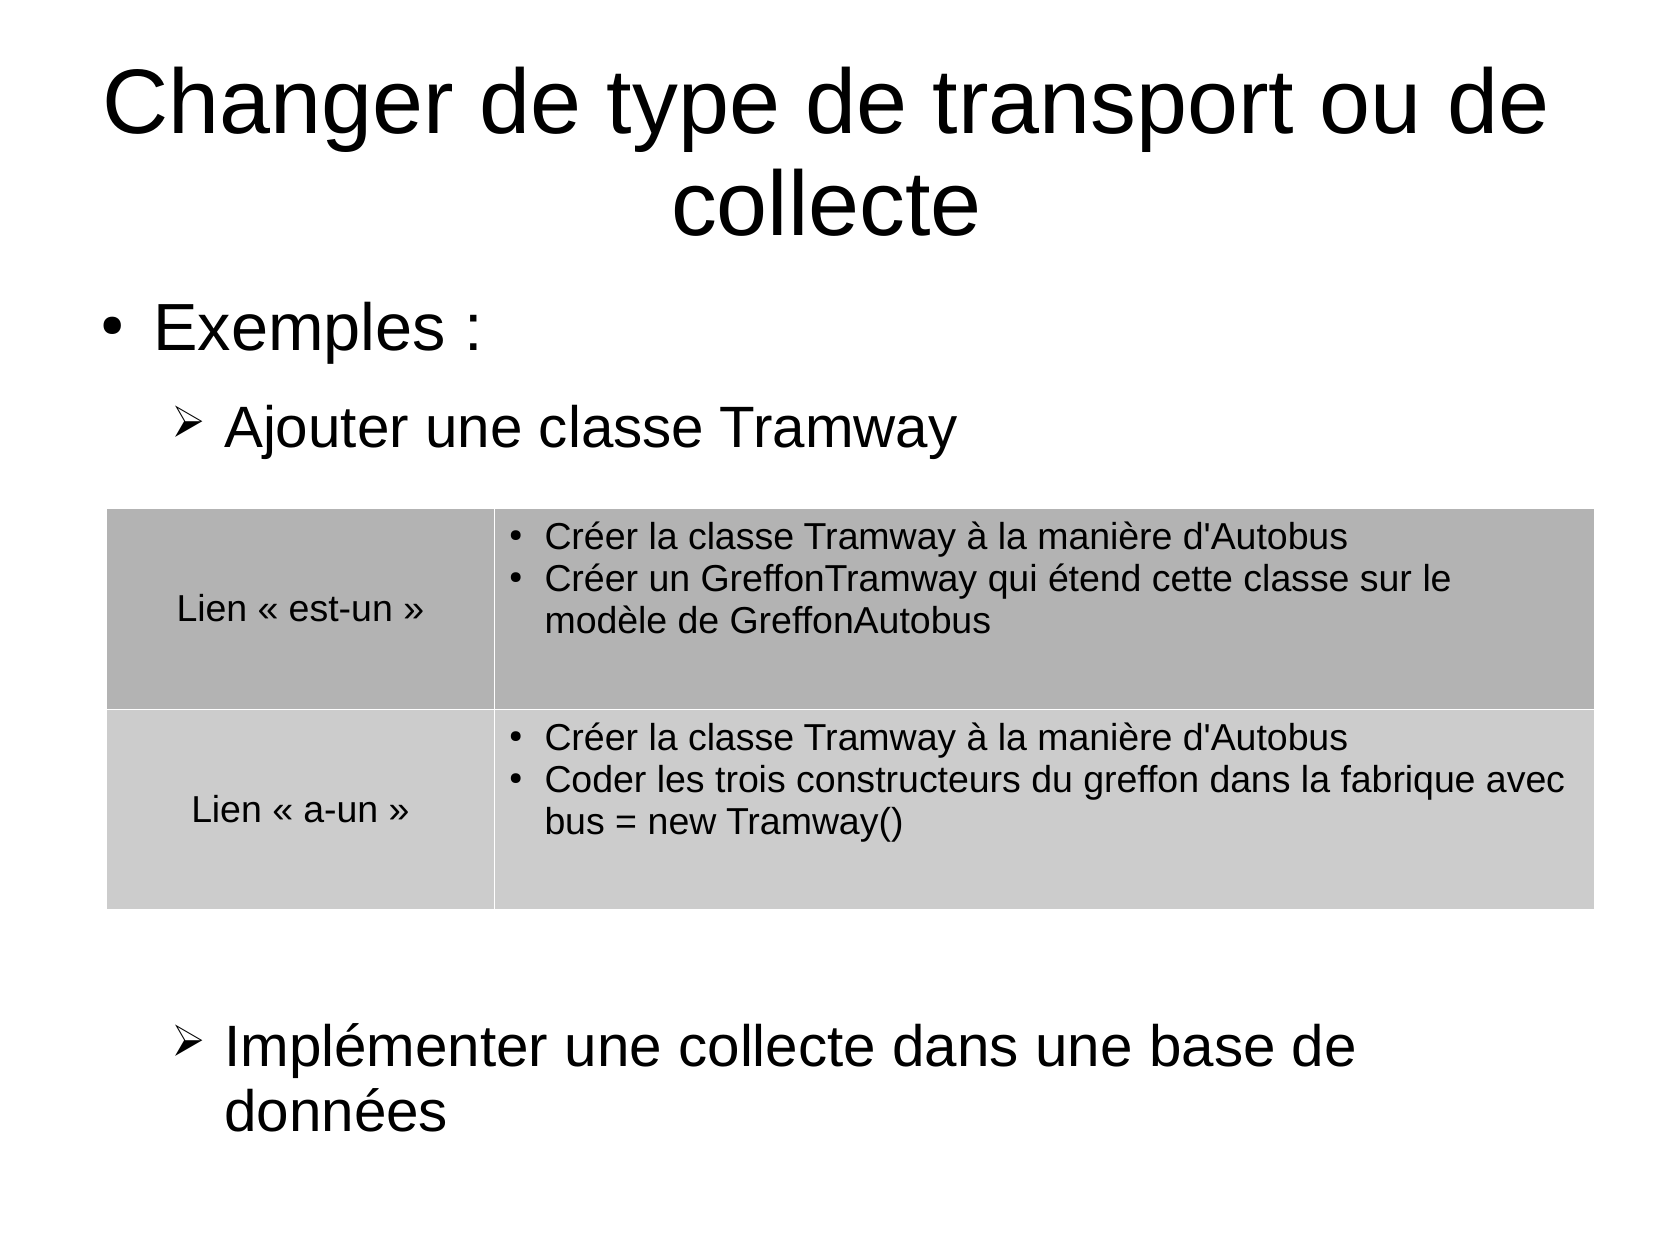

# Changer de type de transport ou de collecte
Exemples :
Ajouter une classe Tramway
| Lien « est-un » | Créer la classe Tramway à la manière d'Autobus Créer un GreffonTramway qui étend cette classe sur le modèle de GreffonAutobus |
| --- | --- |
| Lien « a-un » | Créer la classe Tramway à la manière d'Autobus Coder les trois constructeurs du greffon dans la fabrique avec bus = new Tramway() |
Implémenter une collecte dans une base de données